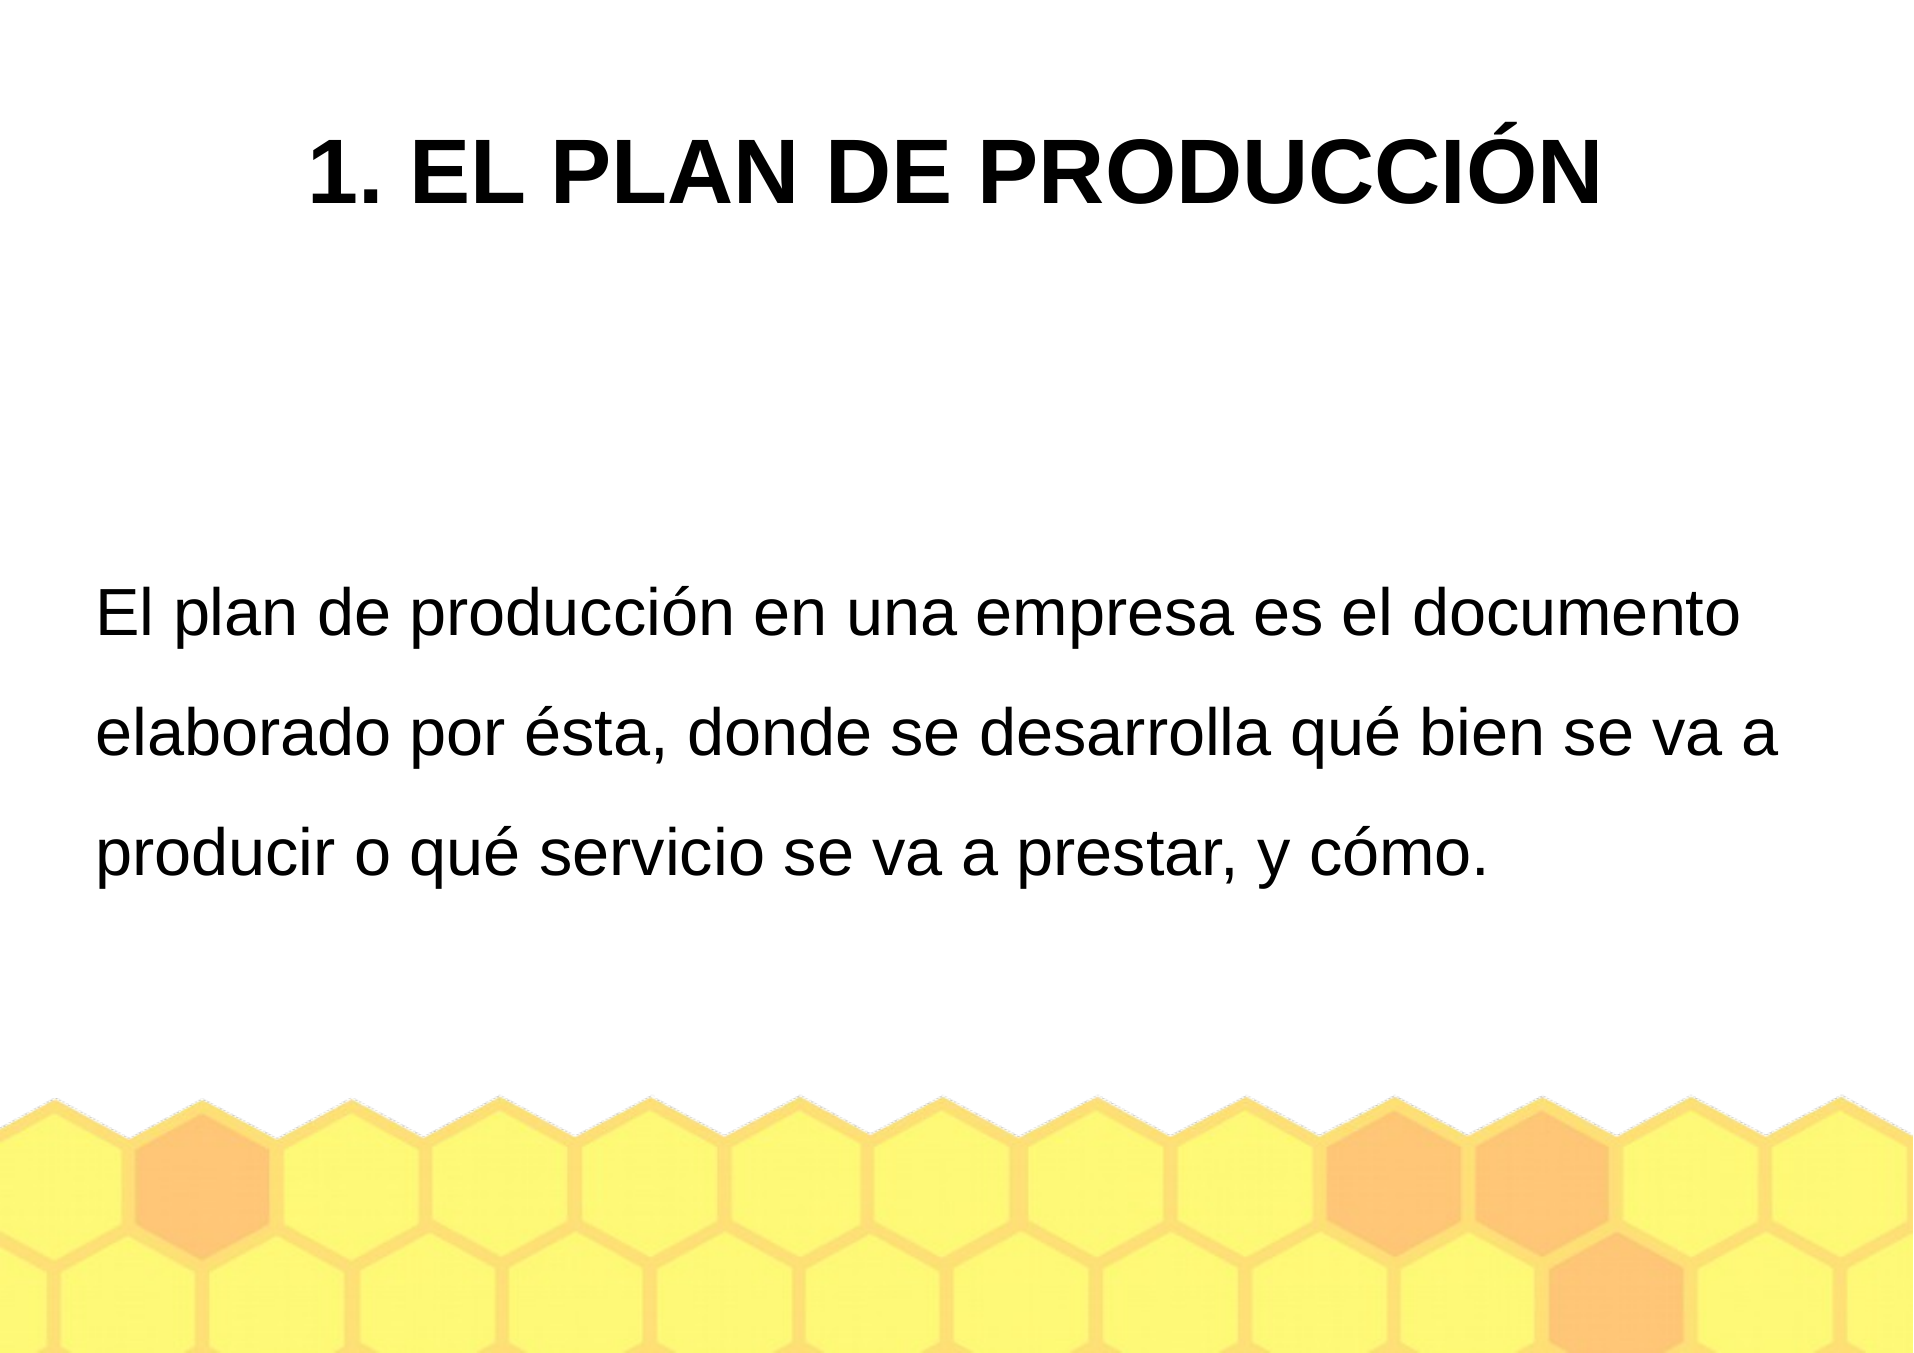

# 1. EL PLAN DE PRODUCCIÓN
El plan de producción en una empresa es el documento elaborado por ésta, donde se desarrolla qué bien se va a producir o qué servicio se va a prestar, y cómo.